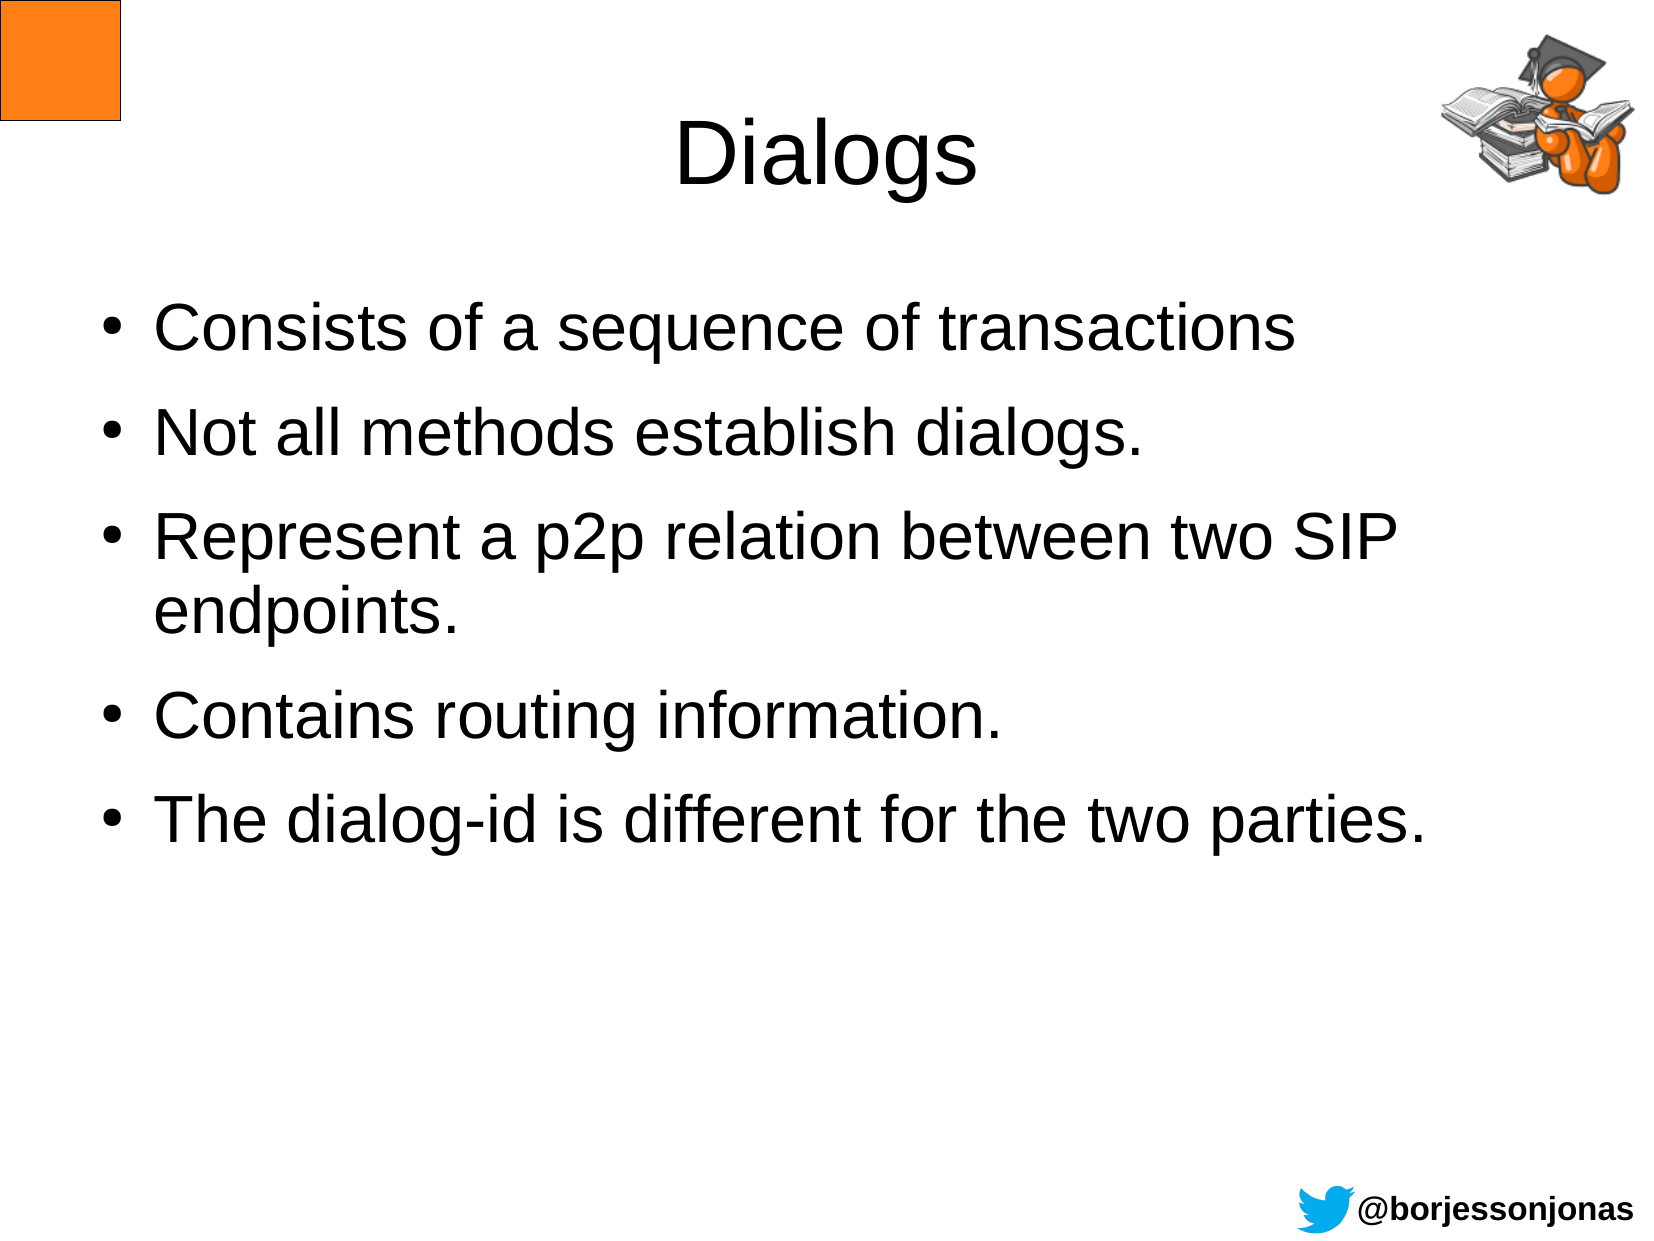

# Dialogs
Consists of a sequence of transactions
Not all methods establish dialogs.
Represent a p2p relation between two SIP endpoints.
Contains routing information.
The dialog-id is different for the two parties.